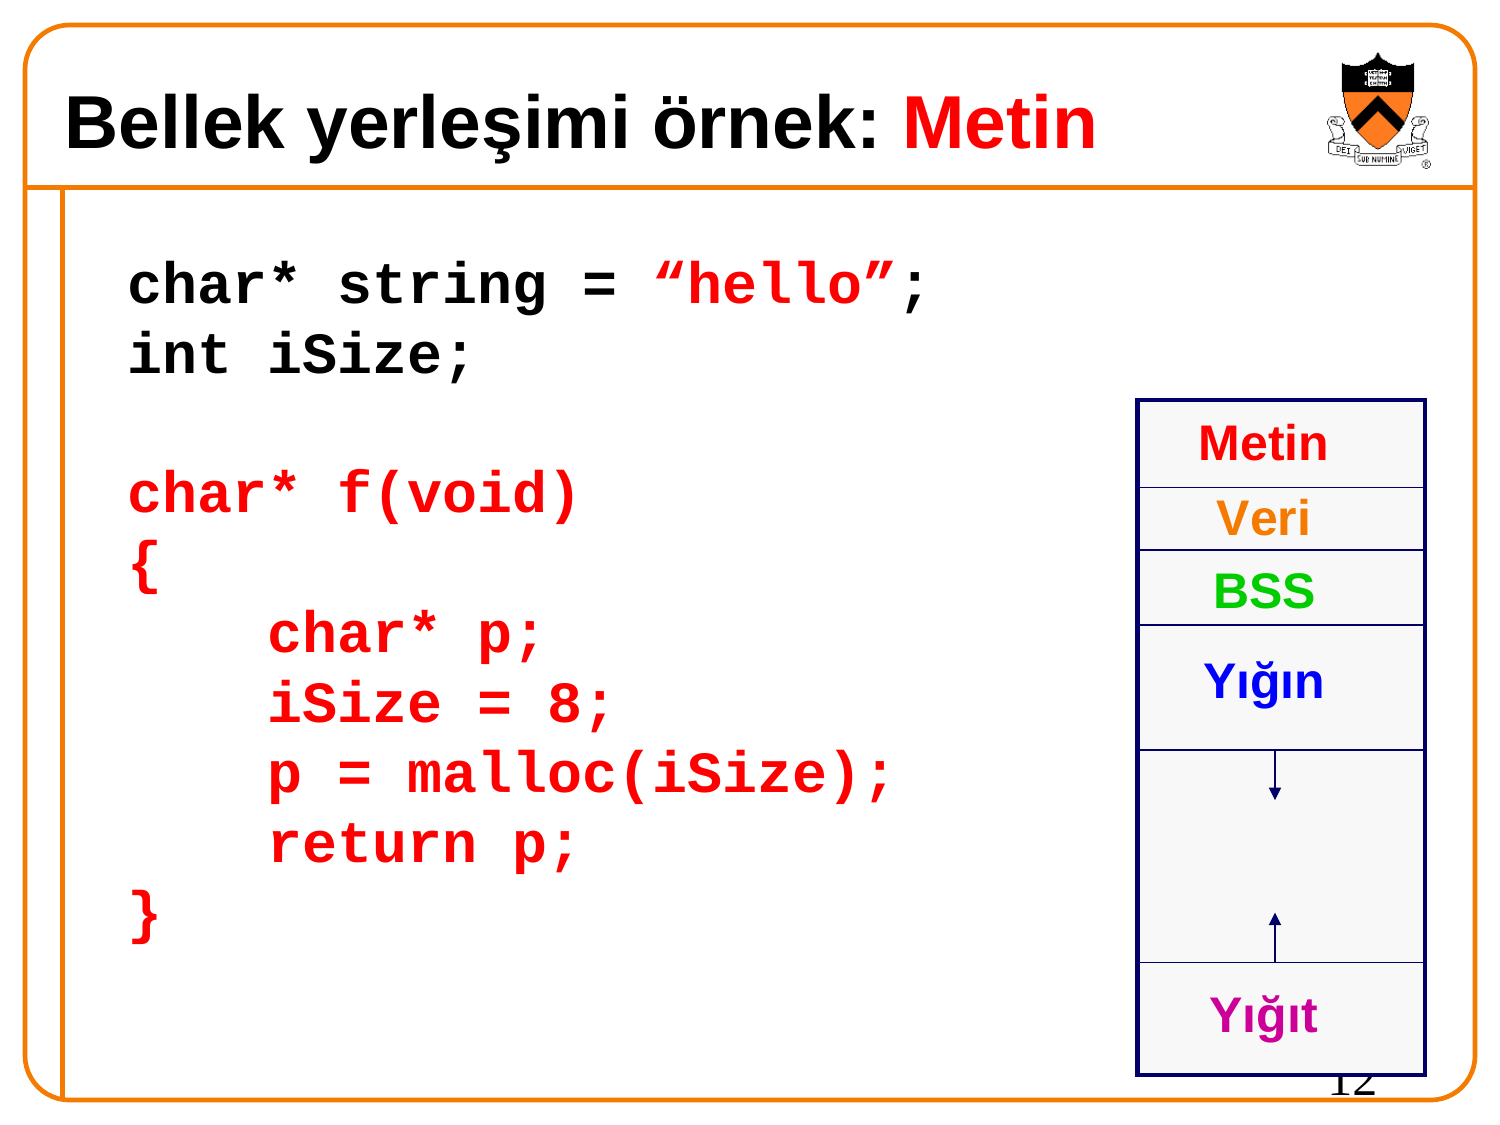

# Bellek yerleşimi örnek: Metin
char* string = “hello”;
int iSize;
char* f(void)
{
 char* p;
 iSize = 8;
 p = malloc(iSize);
 return p;
}
Metin
Veri
BSS
Yığın
Yığıt
12